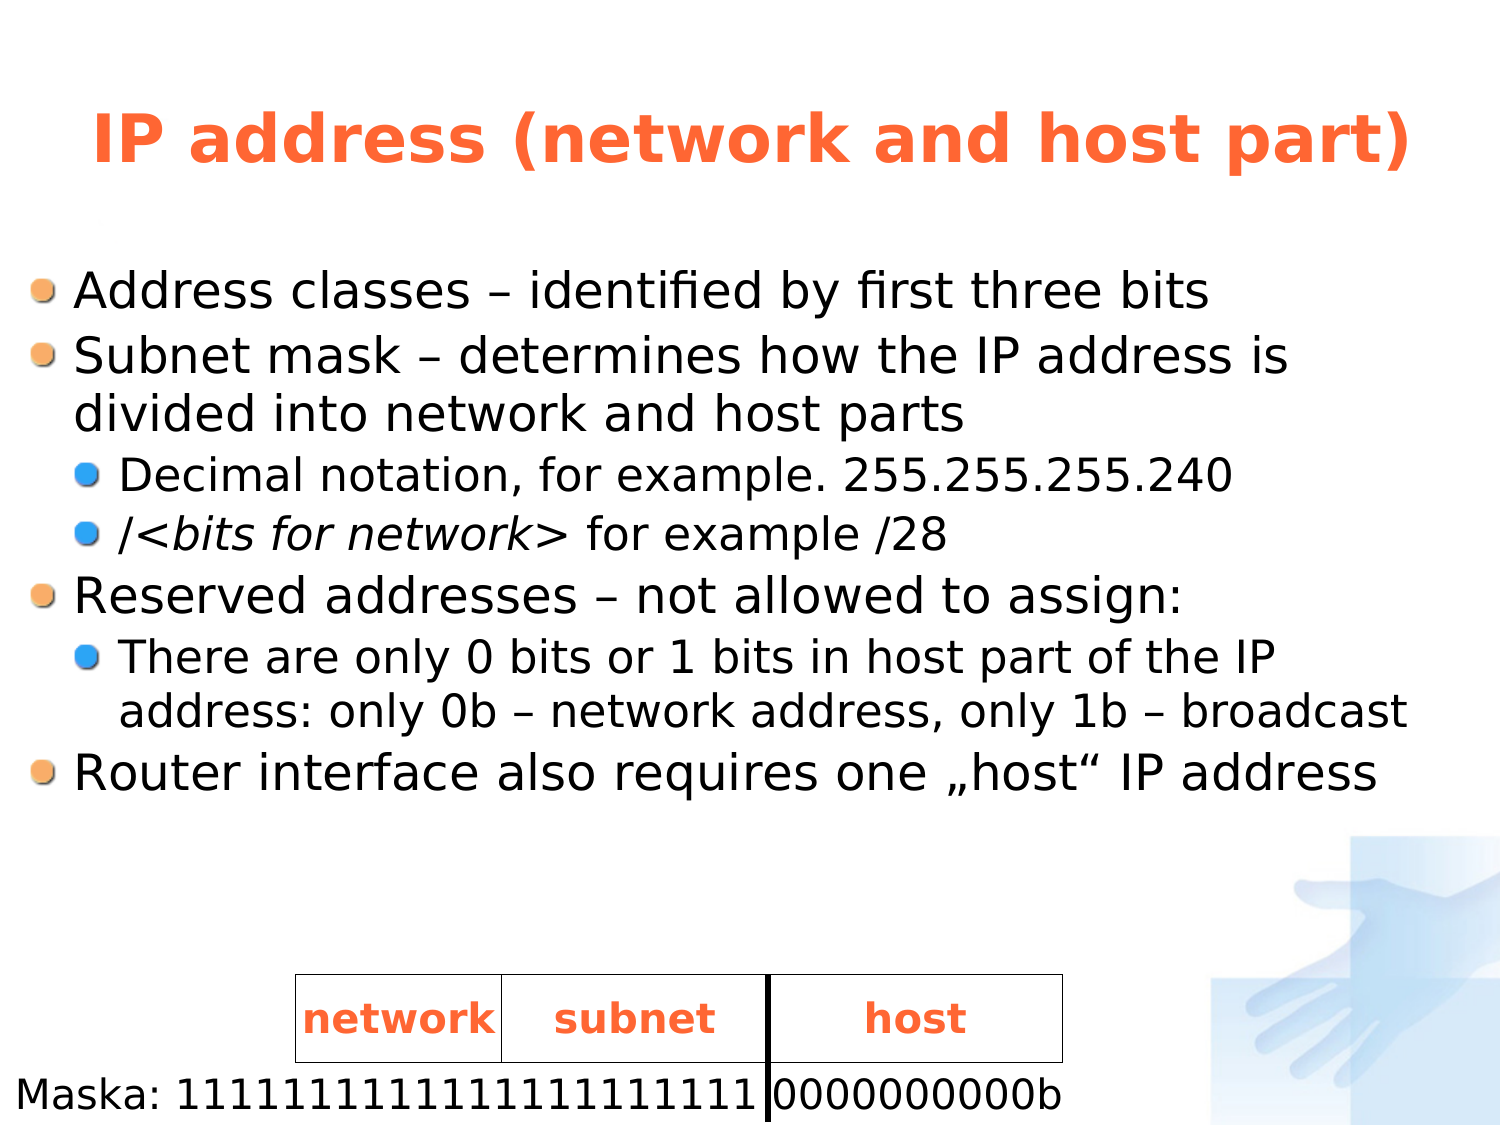

# IP address (network and host part)
Address classes – identified by first three bits
Subnet mask – determines how the IP address is divided into network and host parts
Decimal notation, for example. 255.255.255.240
/<bits for network> for example /28
Reserved addresses – not allowed to assign:
There are only 0 bits or 1 bits in host part of the IP address: only 0b – network address, only 1b – broadcast
Router interface also requires one „host“ IP address
network
subnet
host
Maska: 1111111111111111111111 0000000000b